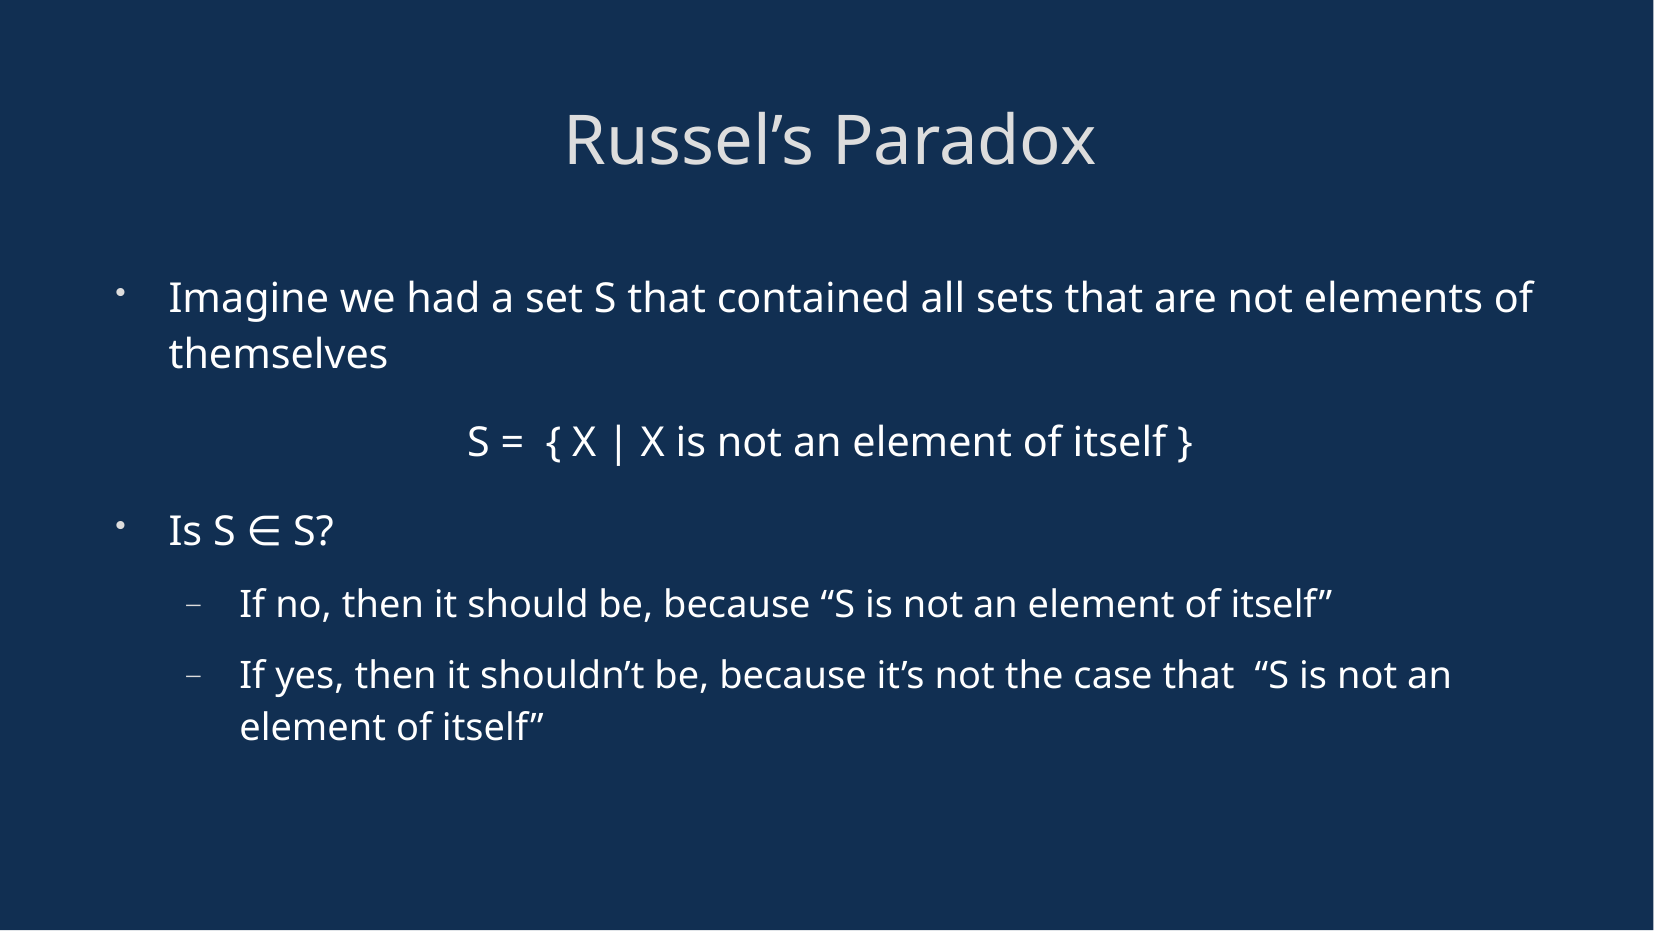

# Russel’s Paradox
Imagine we had a set S that contained all sets that are not elements of themselves
S = { X | X is not an element of itself }
Is S ∈ S?
If no, then it should be, because “S is not an element of itself”
If yes, then it shouldn’t be, because it’s not the case that “S is not an element of itself”